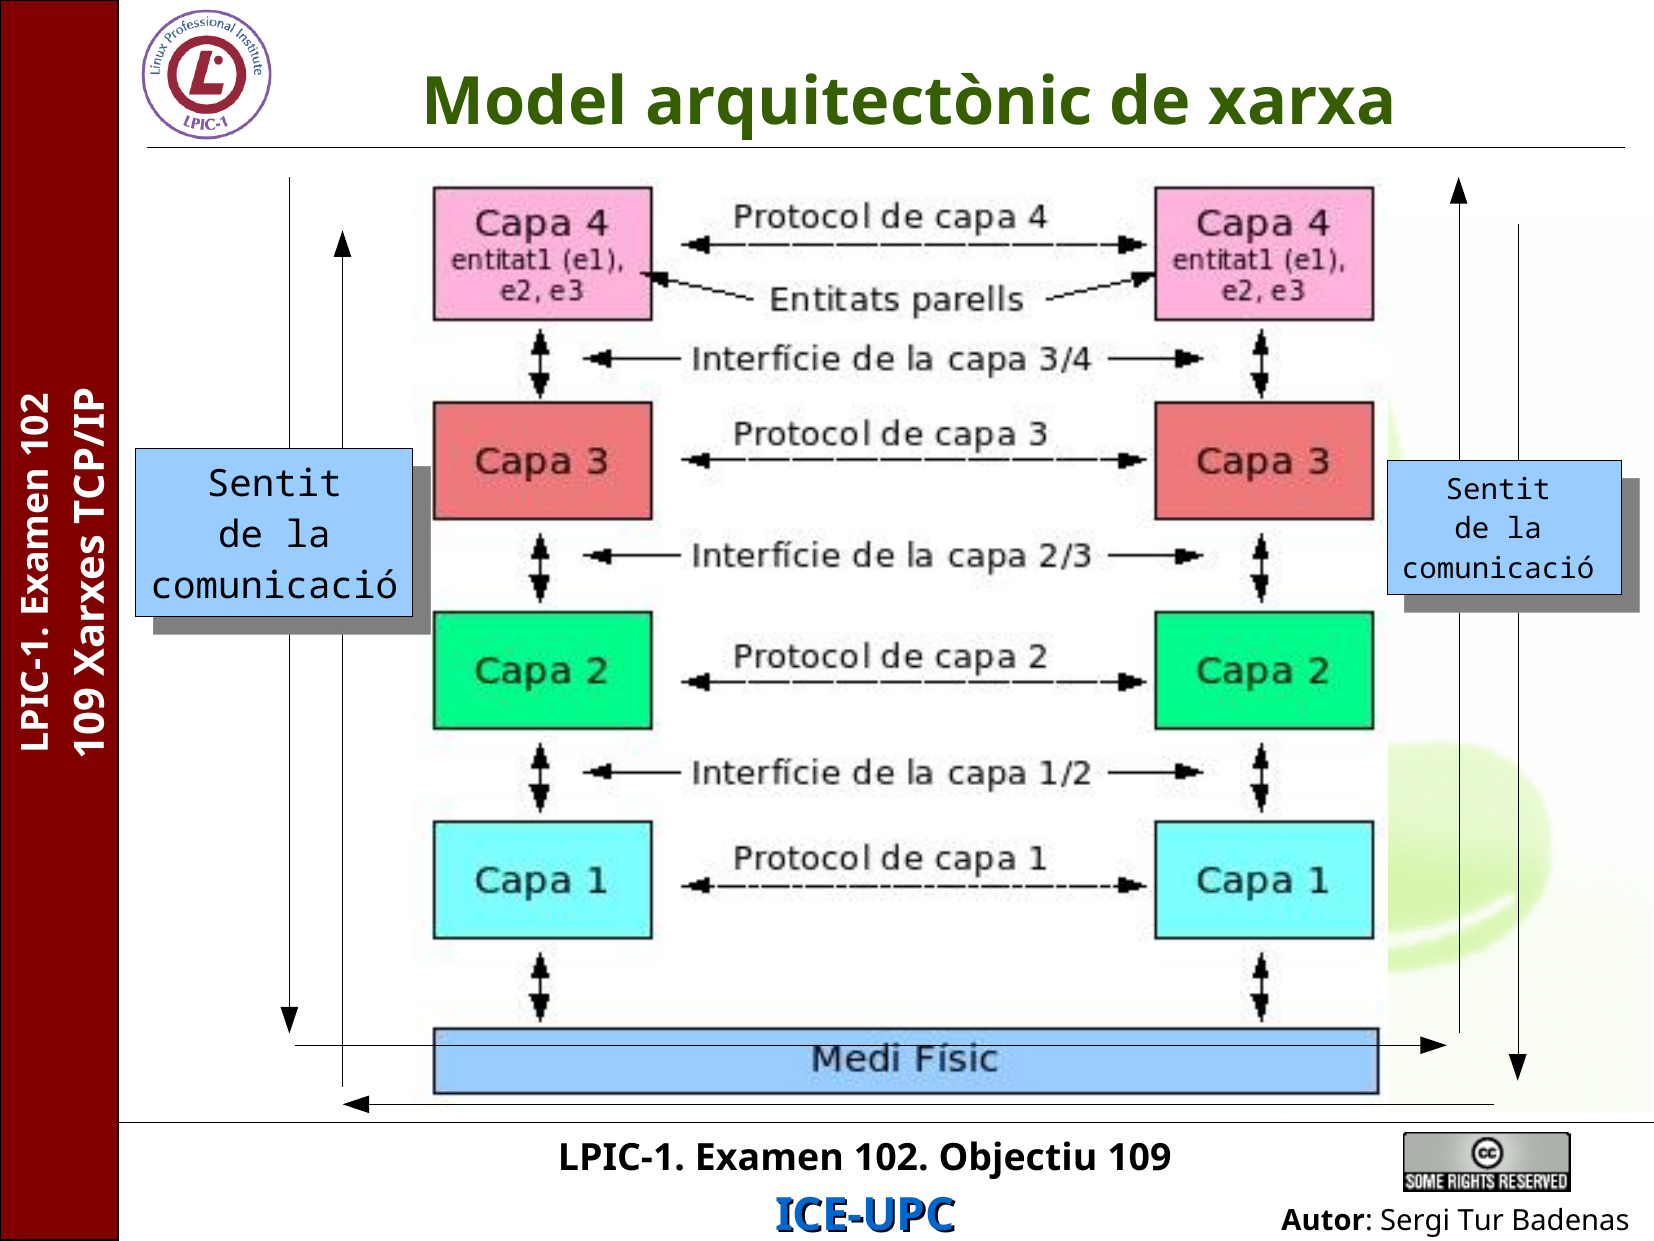

# Model arquitectònic de xarxa
Sentit
de la
comunicació
Sentit
de la comunicació